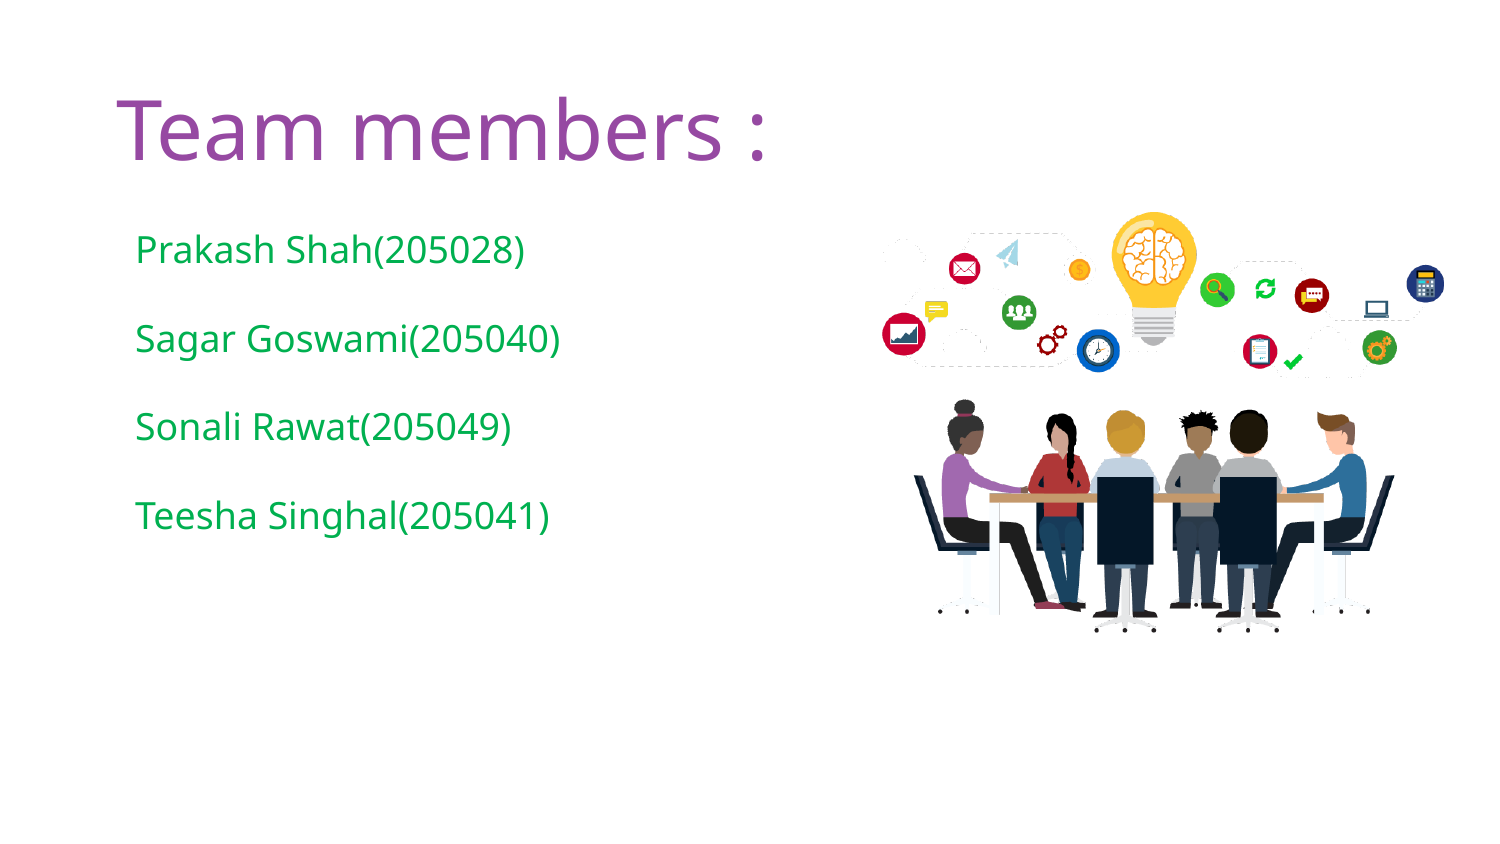

# Team members :
Prakash Shah(205028)
Sagar Goswami(205040)
Sonali Rawat(205049)
Teesha Singhal(205041)